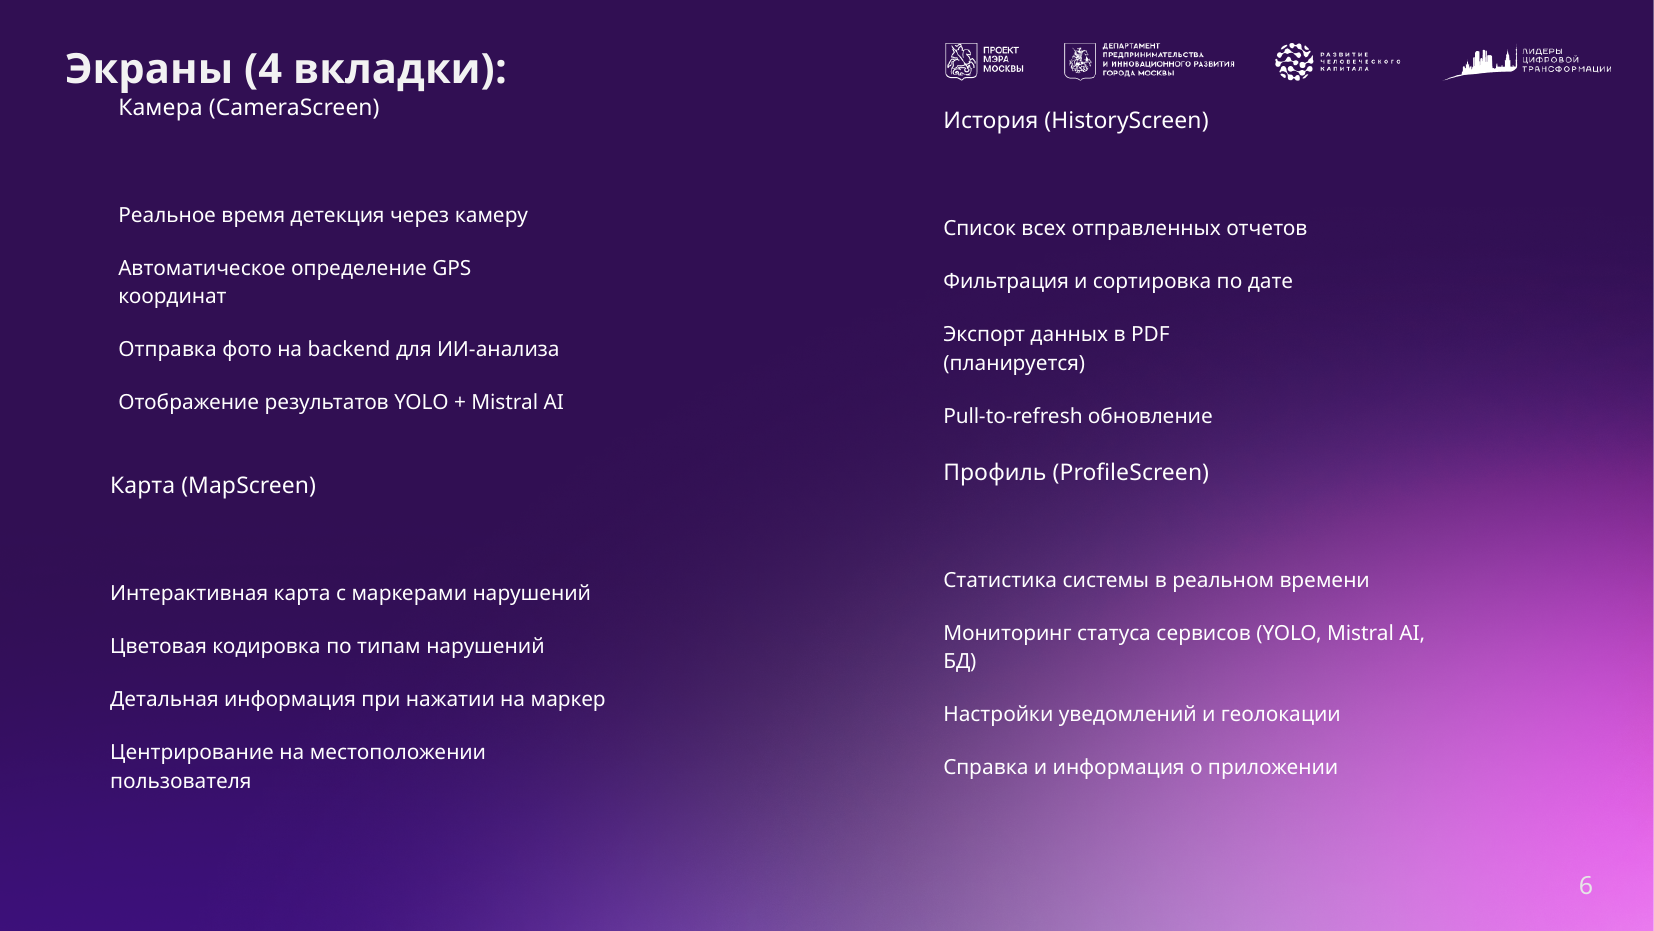

# Экраны (4 вкладки):
Камера (CameraScreen)
Реальное время детекция через камеру
Автоматическое определение GPS координат
Отправка фото на backend для ИИ-анализа
Отображение результатов YOLO + Mistral AI
История (HistoryScreen)
Список всех отправленных отчетов
Фильтрация и сортировка по дате
Экспорт данных в PDF (планируется)
Pull-to-refresh обновление
Профиль (ProfileScreen)
Статистика системы в реальном времени
Мониторинг статуса сервисов (YOLO, Mistral AI, БД)
Настройки уведомлений и геолокации
Справка и информация о приложении
Карта (MapScreen)
Интерактивная карта с маркерами нарушений
Цветовая кодировка по типам нарушений
Детальная информация при нажатии на маркер
Центрирование на местоположении пользователя
6